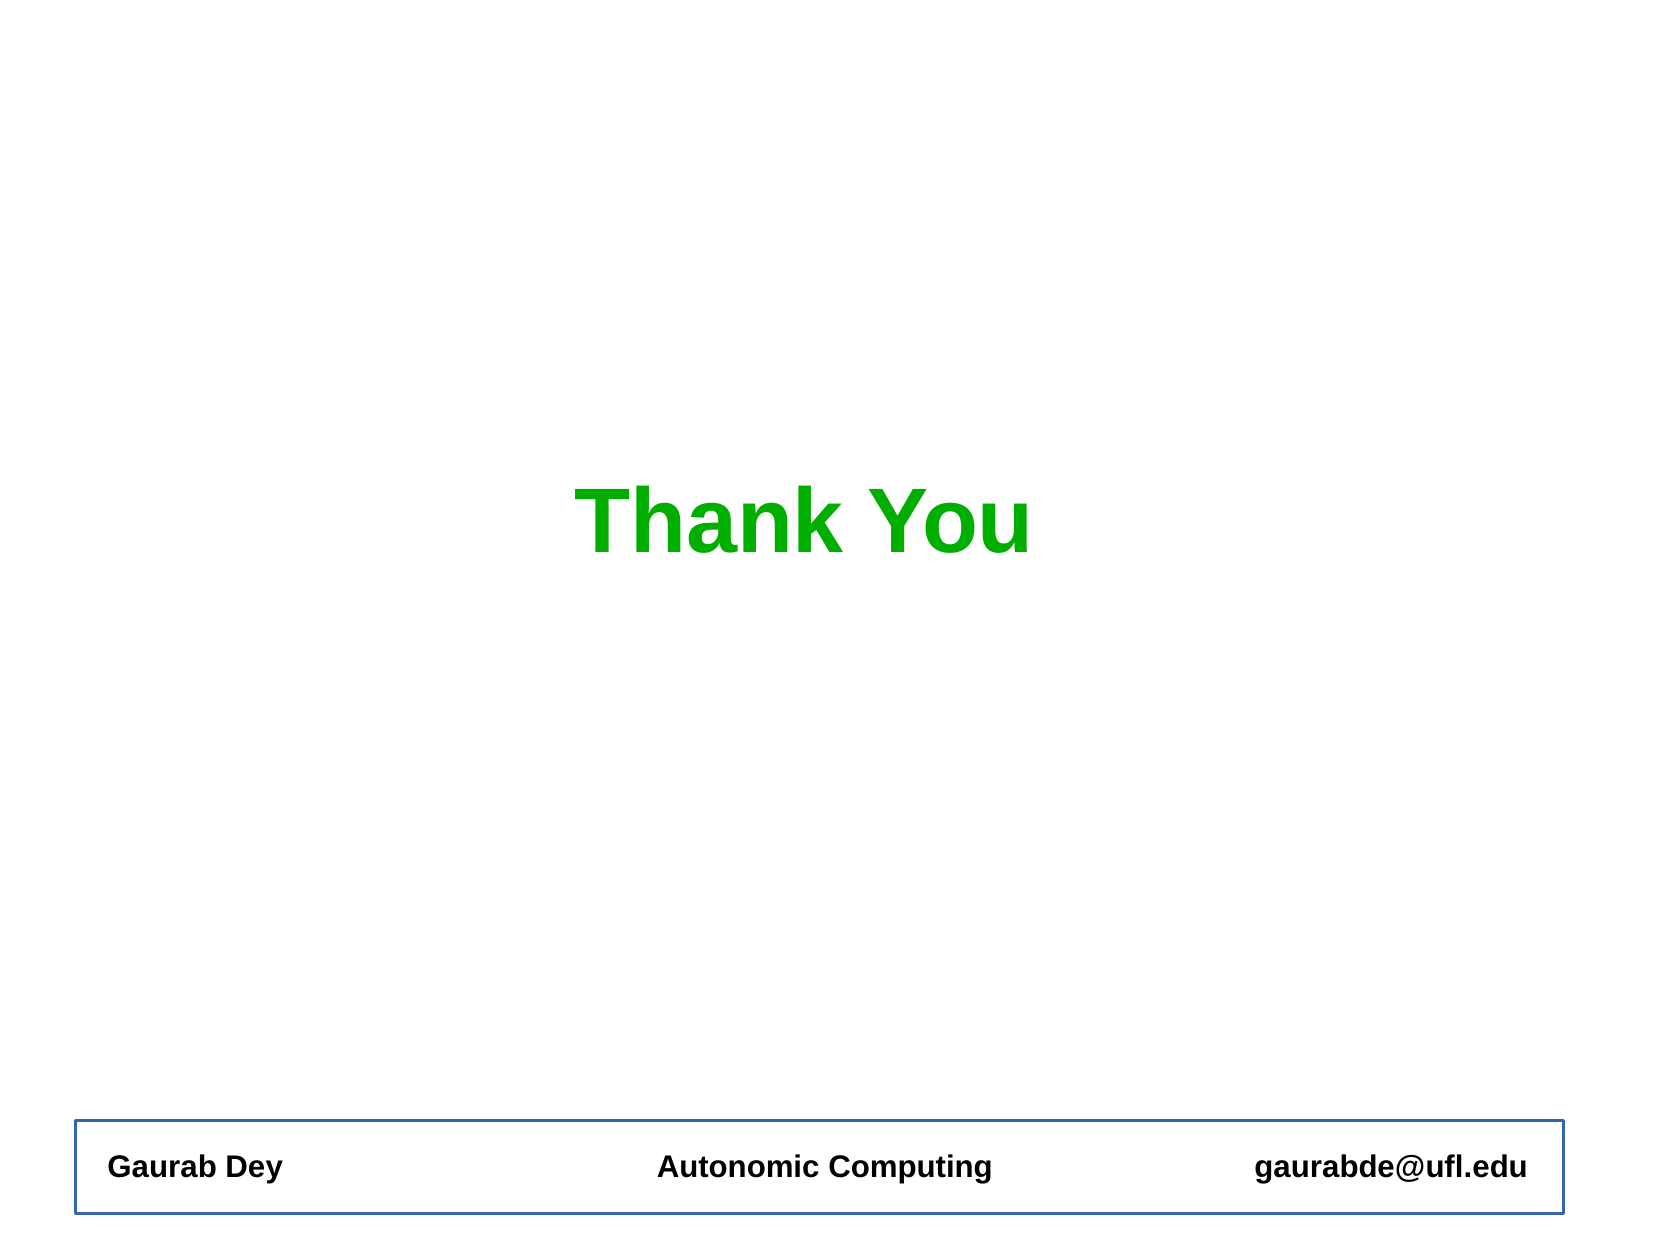

# Thank You
Gaurab Dey Autonomic Computing gaurabde@ufl.edu